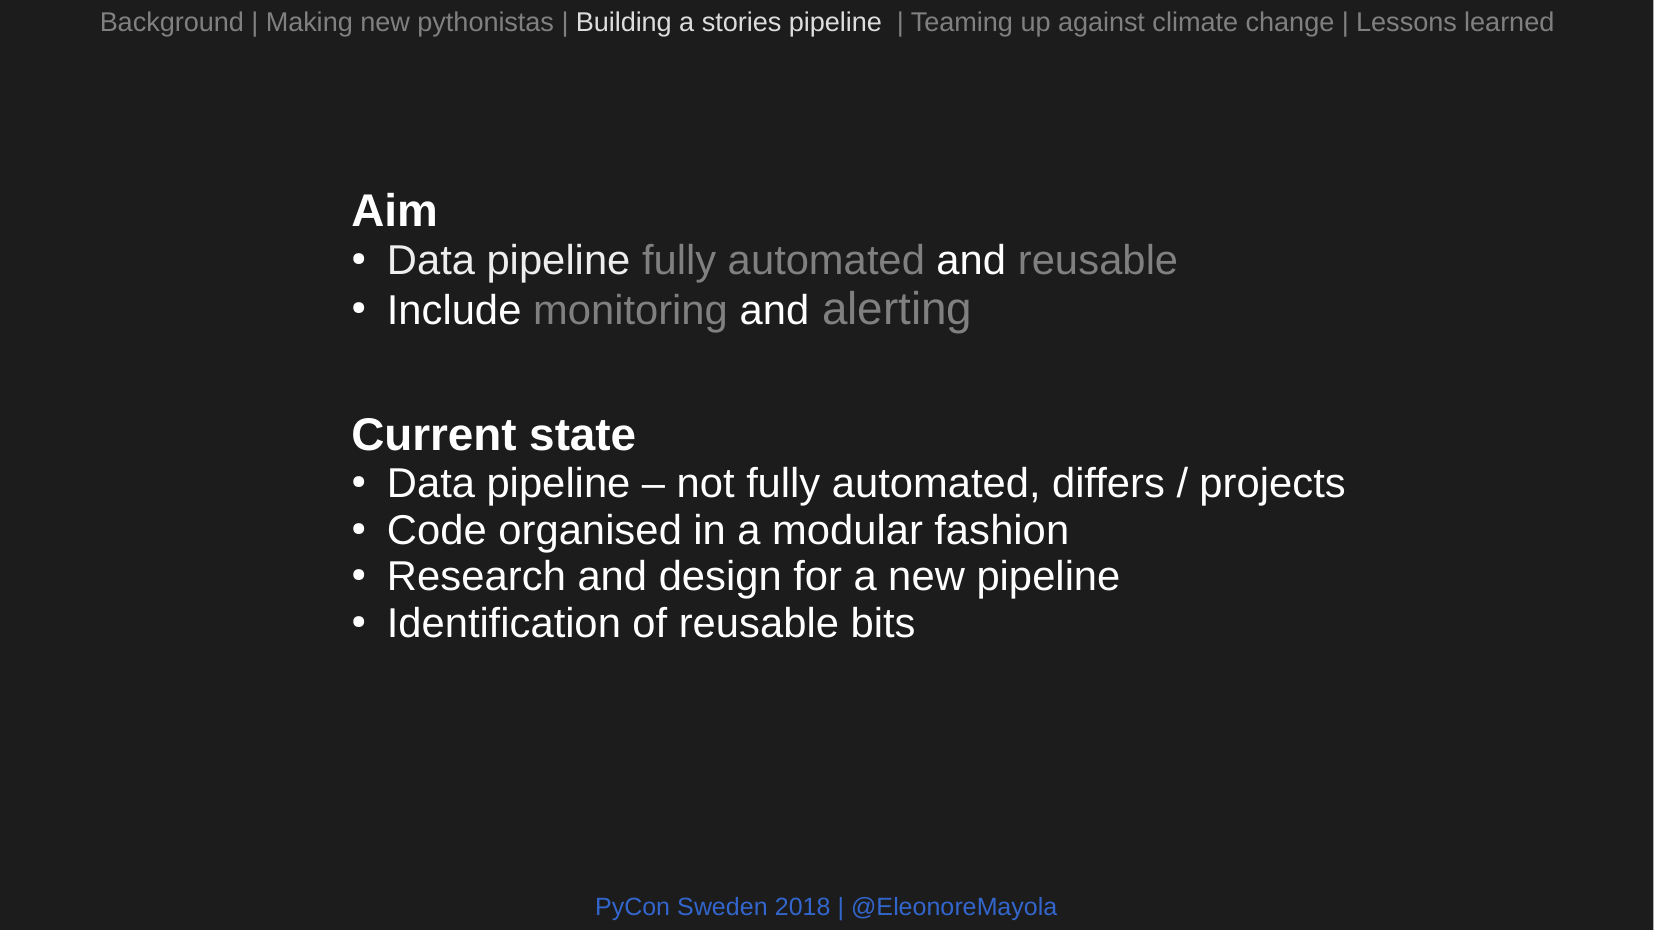

Background | Making new pythonistas | Building a stories pipeline | Teaming up against climate change | Lessons learned
Aim
Data pipeline fully automated and reusable
Include monitoring and alerting
Current state
Data pipeline – not fully automated, differs / projects
Code organised in a modular fashion
Research and design for a new pipeline
Identification of reusable bits
PyCon Sweden 2018 | @EleonoreMayola